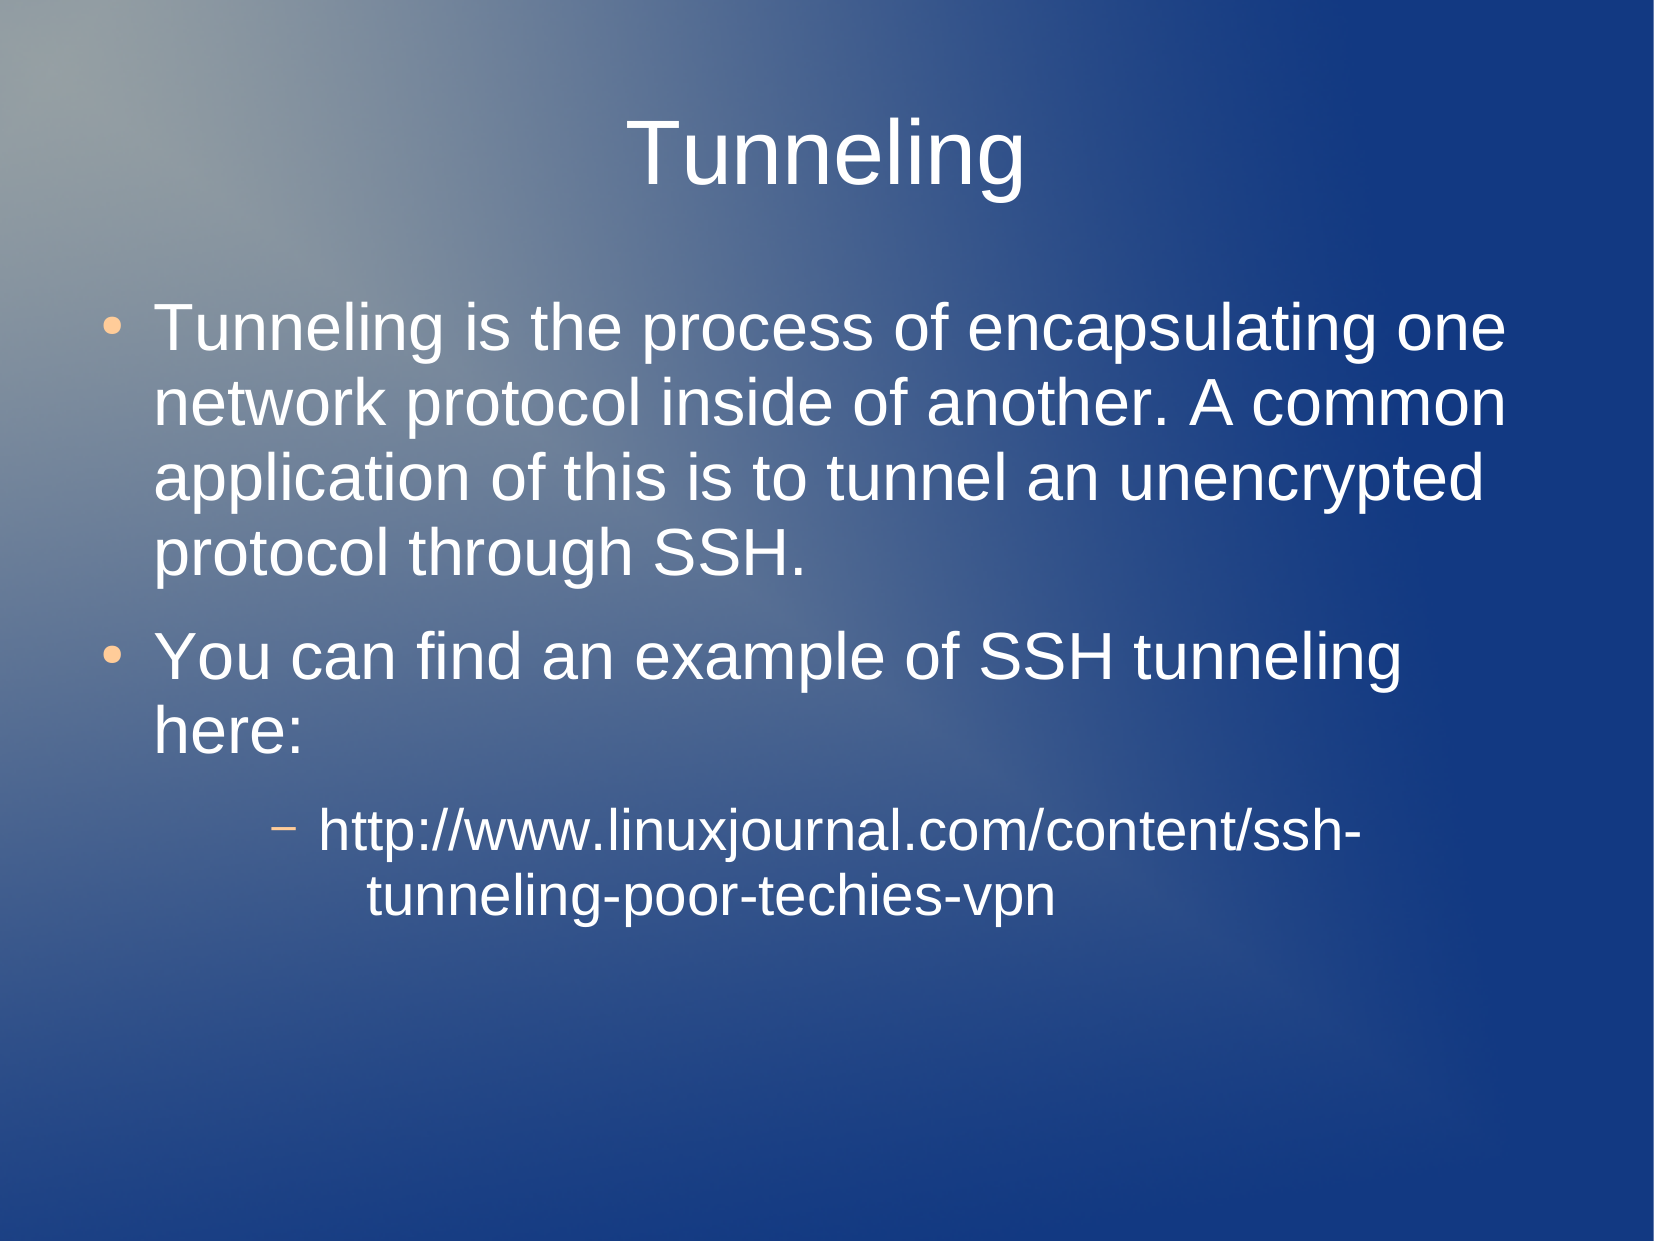

# Tunneling
Tunneling is the process of encapsulating one network protocol inside of another. A common application of this is to tunnel an unencrypted protocol through SSH.
You can find an example of SSH tunneling here:
http://www.linuxjournal.com/content/ssh-tunneling-poor-techies-vpn